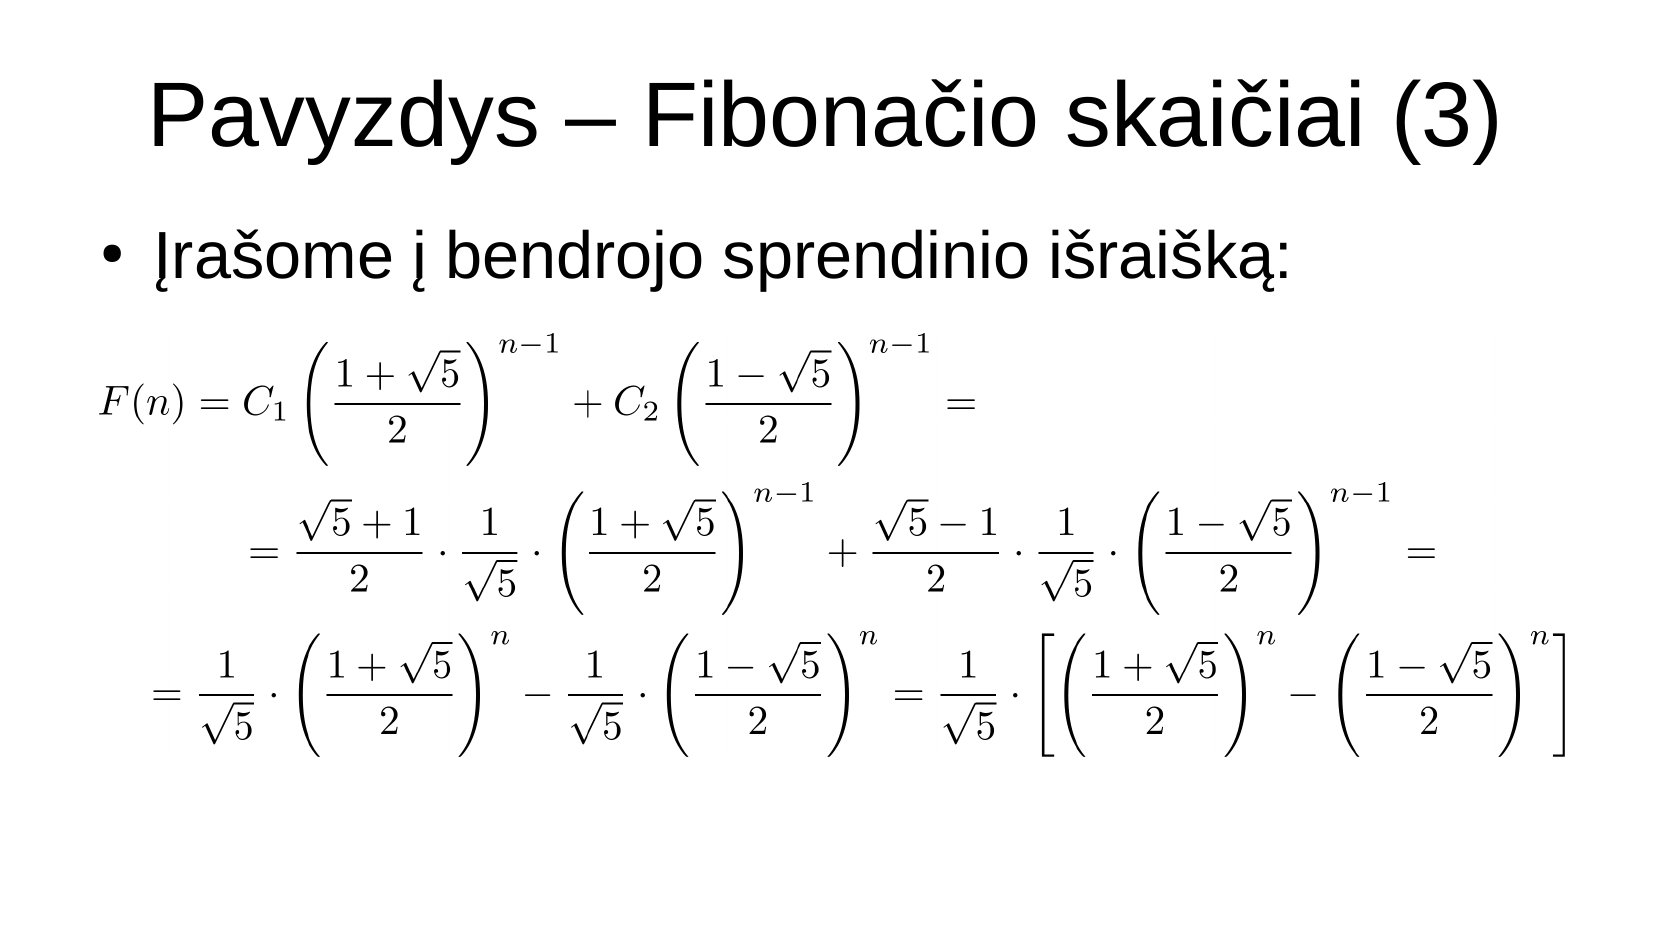

# Pavyzdys – Fibonačio skaičiai (3)
Įrašome į bendrojo sprendinio išraišką: